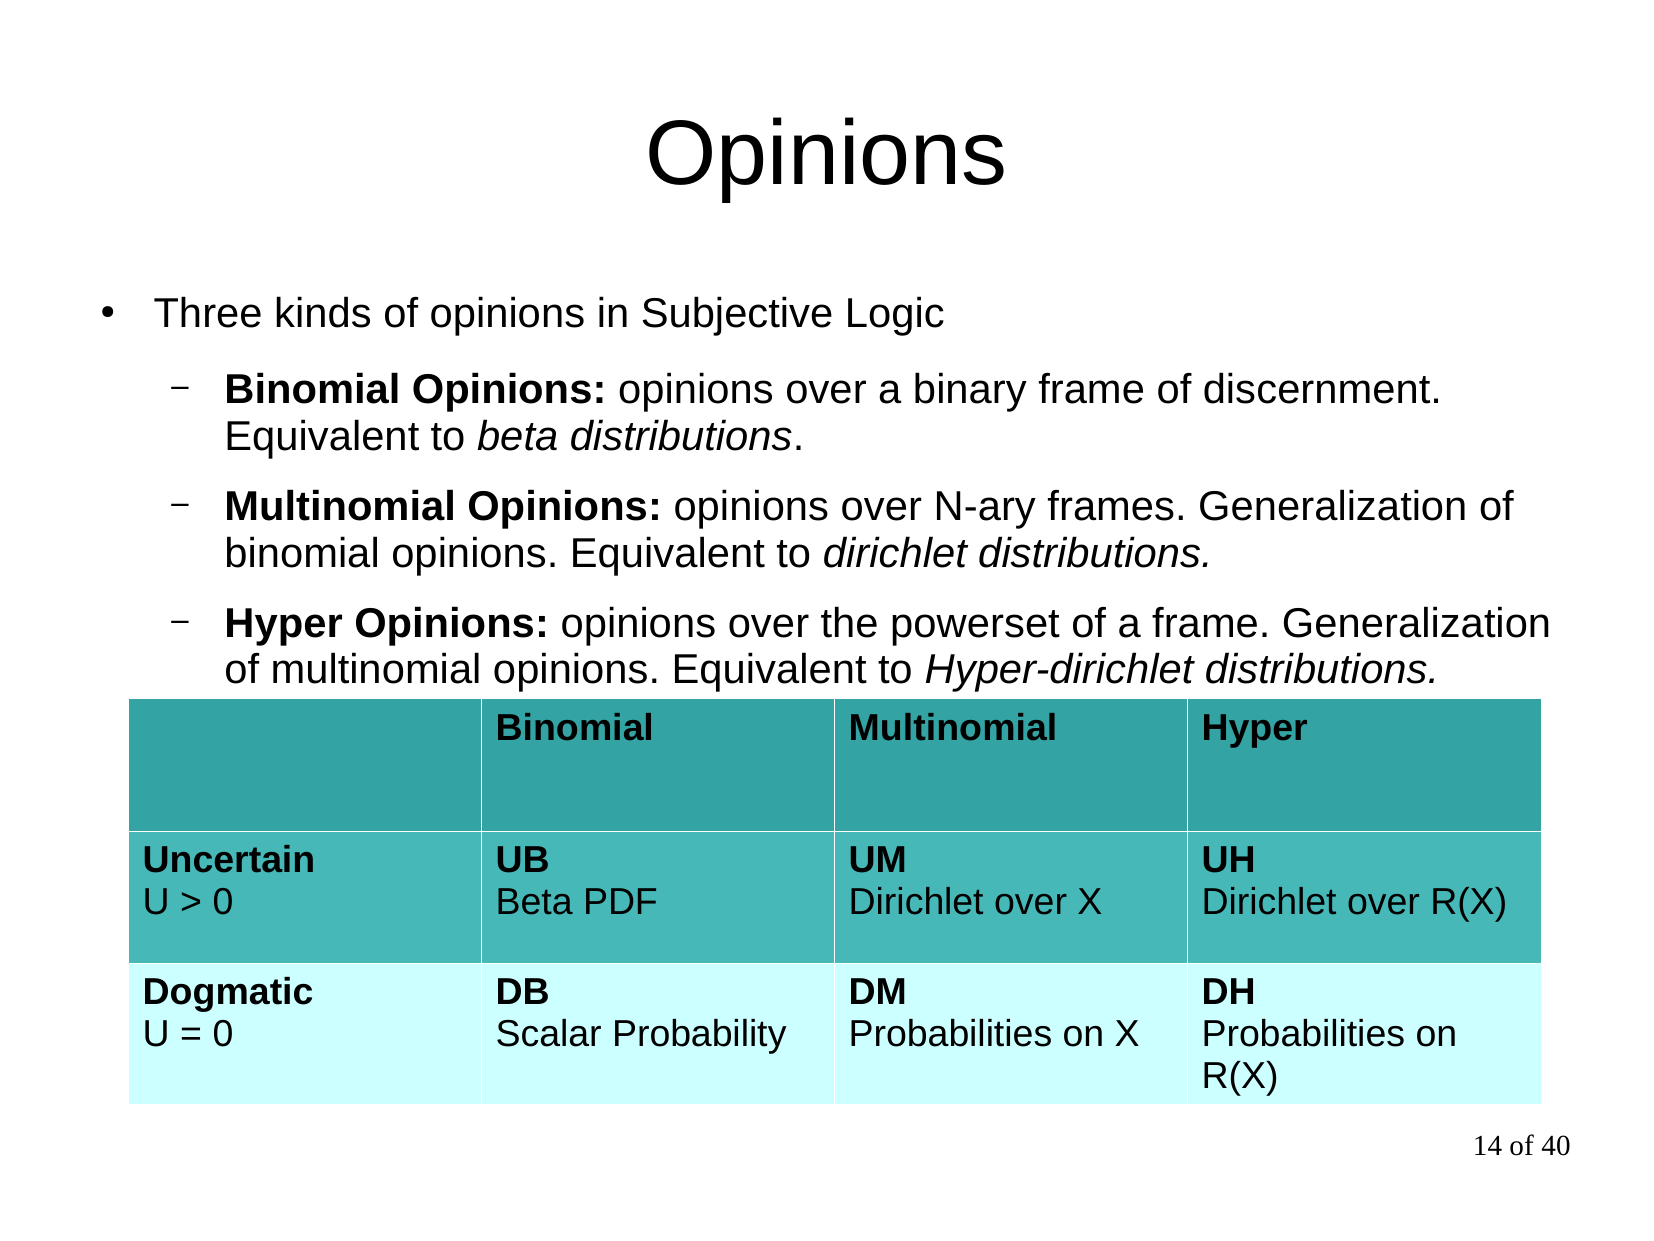

# Opinions
Three kinds of opinions in Subjective Logic
Binomial Opinions: opinions over a binary frame of discernment. Equivalent to beta distributions.
Multinomial Opinions: opinions over N-ary frames. Generalization of binomial opinions. Equivalent to dirichlet distributions.
Hyper Opinions: opinions over the powerset of a frame. Generalization of multinomial opinions. Equivalent to Hyper-dirichlet distributions.
| | Binomial | Multinomial | Hyper |
| --- | --- | --- | --- |
| Uncertain U > 0 | UB Beta PDF | UM Dirichlet over X | UH Dirichlet over R(X) |
| Dogmatic U = 0 | DB Scalar Probability | DM Probabilities on X | DH Probabilities on R(X) |
14